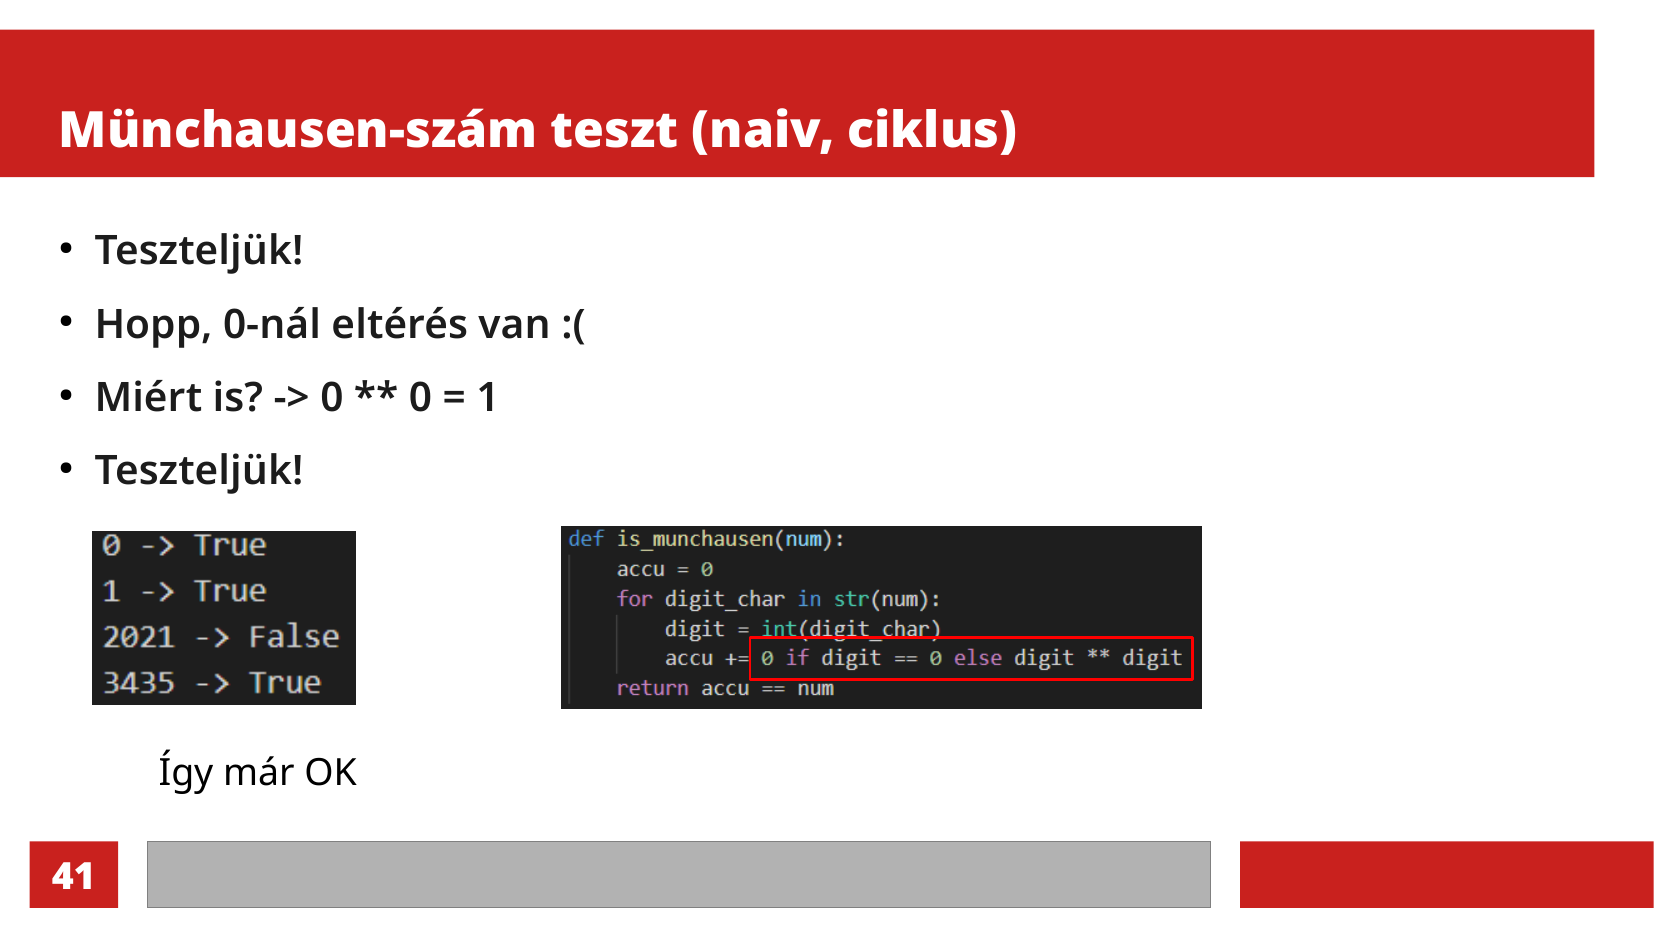

# Münchausen-szám teszt (naiv, ciklus)
Teszteljük!
Hopp, 0-nál eltérés van :(
Miért is? -> 0 ** 0 = 1
Teszteljük!
Így már OK
41